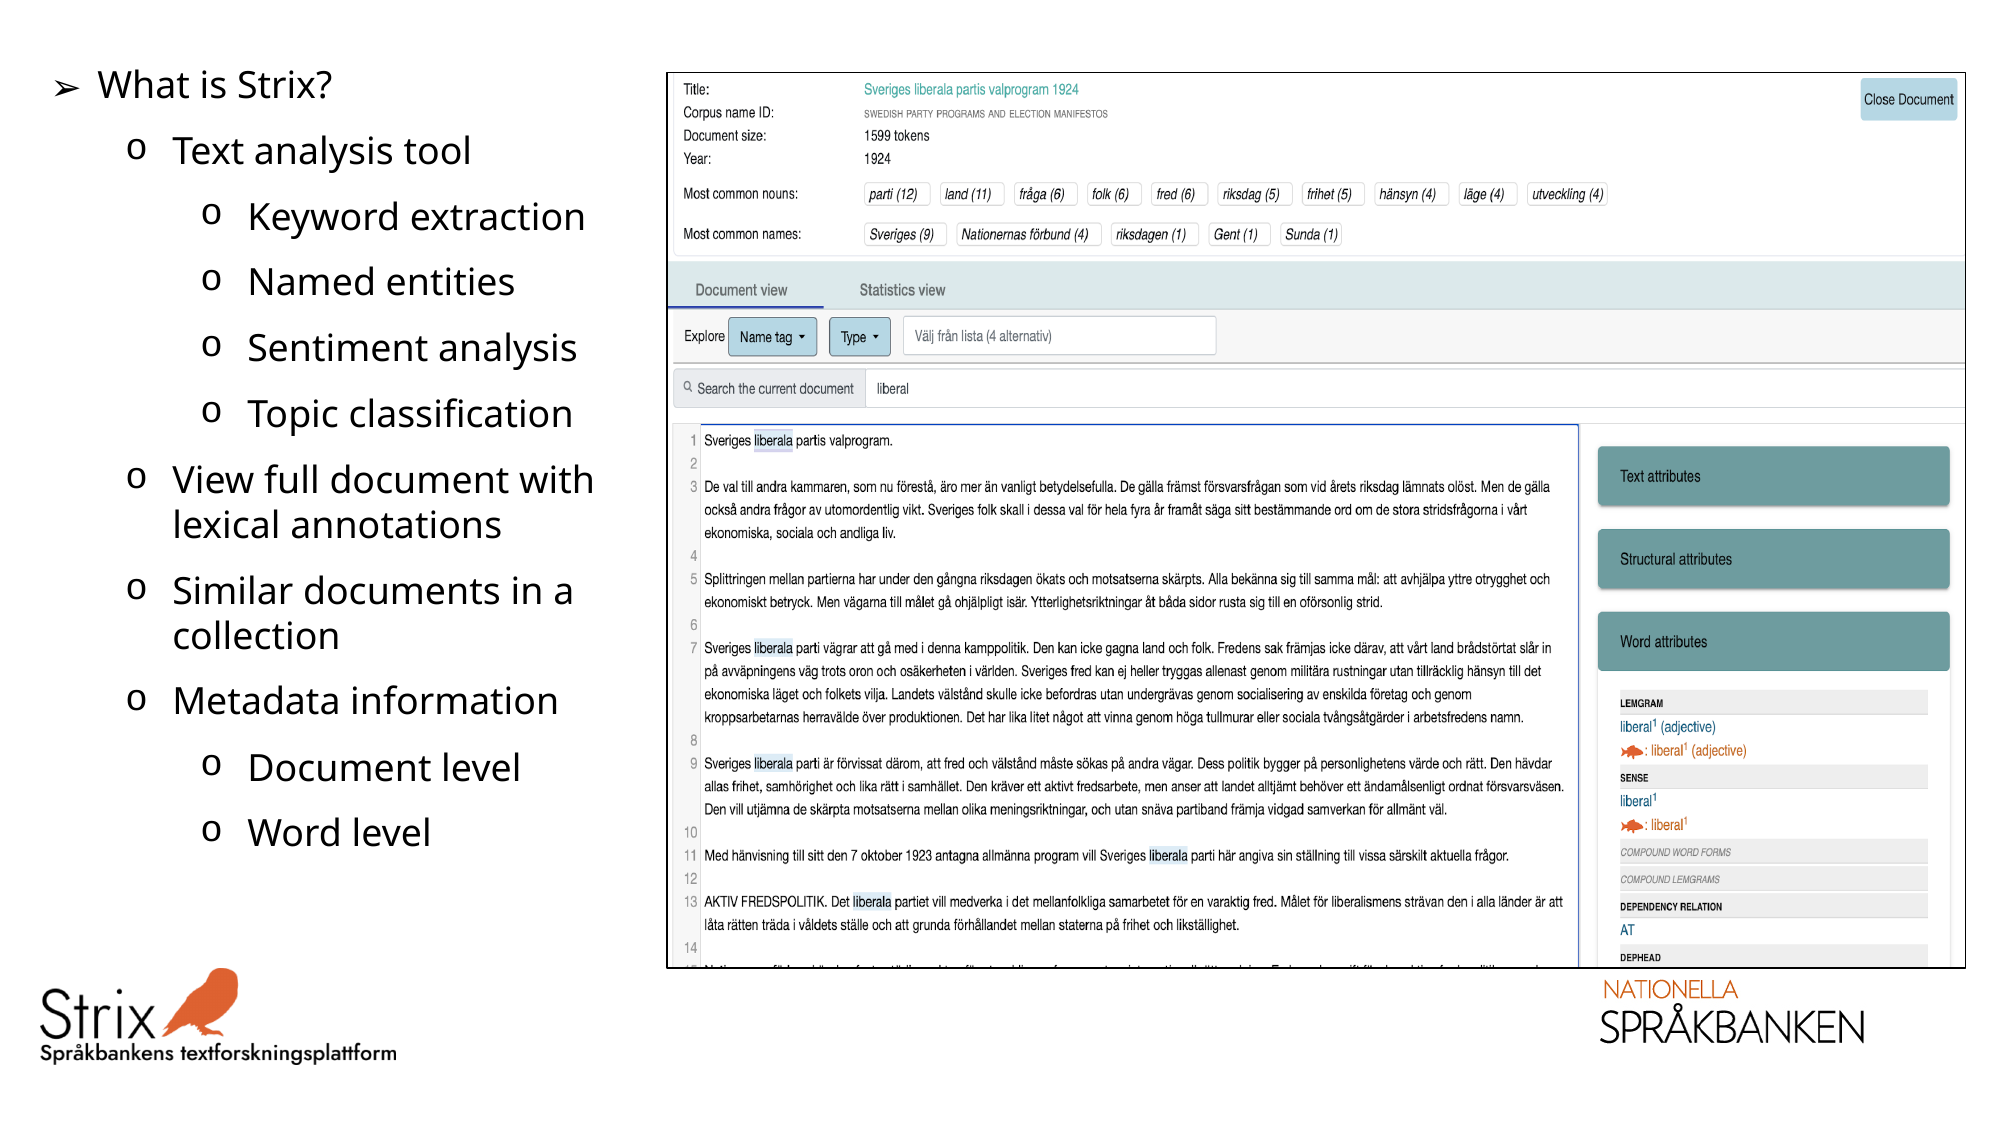

What is Strix?
Text analysis tool
Keyword extraction
Named entities
Sentiment analysis
Topic classification
View full document with lexical annotations
Similar documents in a collection
Metadata information
Document level
Word level